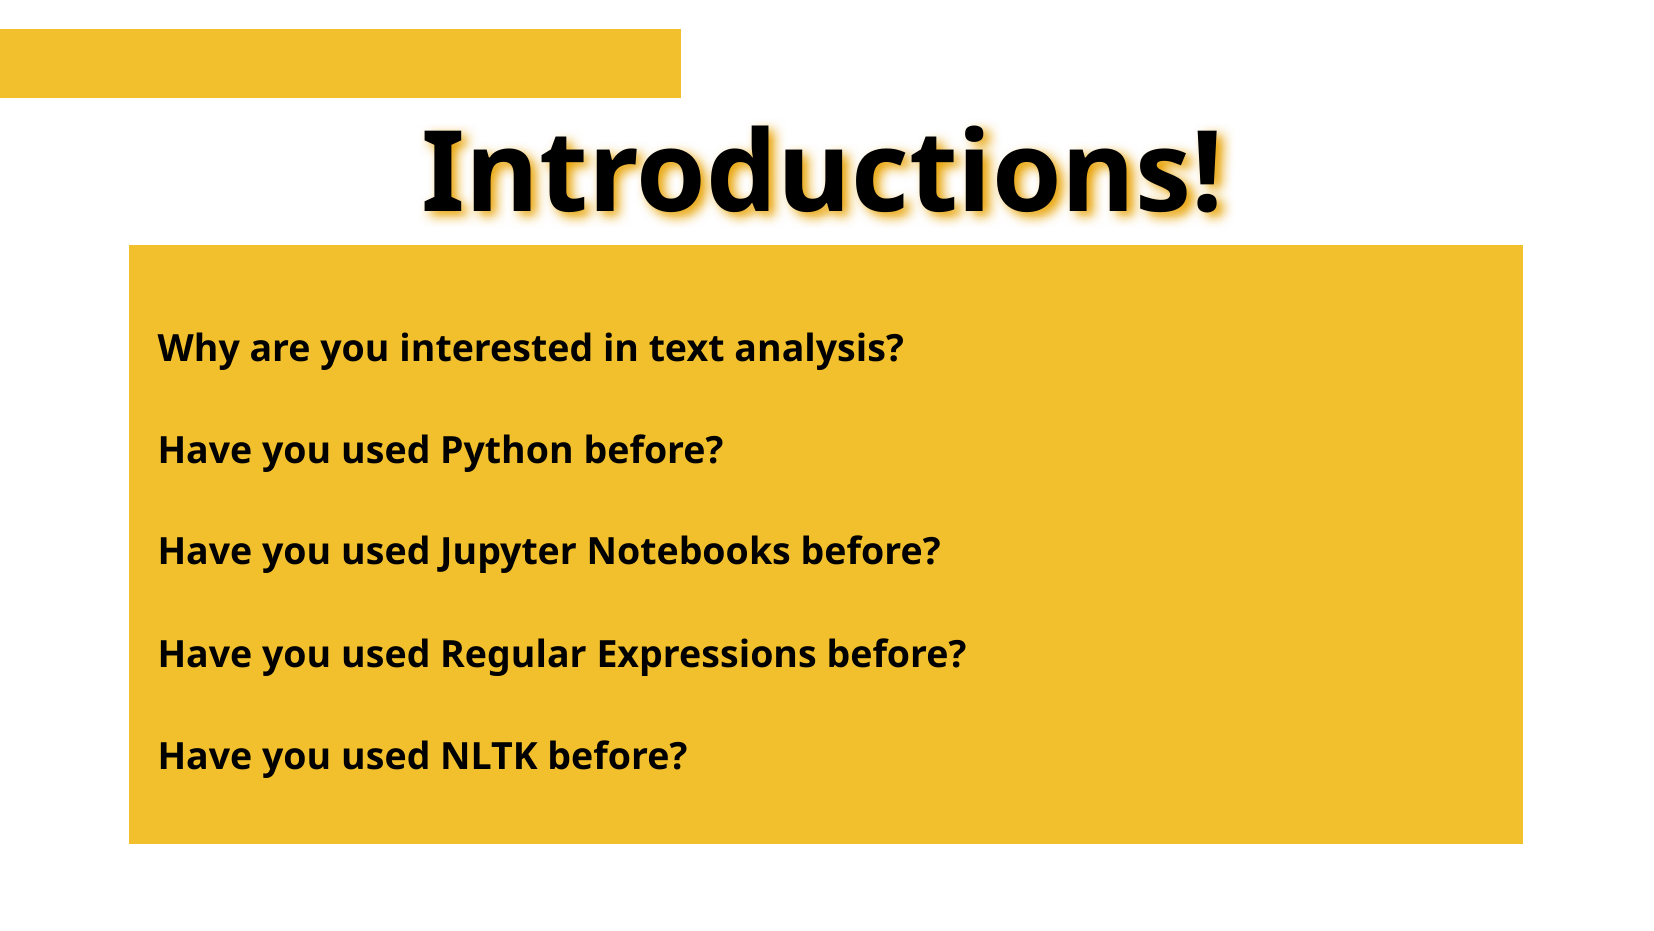

Introductions!
# Why are you interested in text analysis? Have you used Python before? Have you used Jupyter Notebooks before? Have you used Regular Expressions before? Have you used NLTK before?